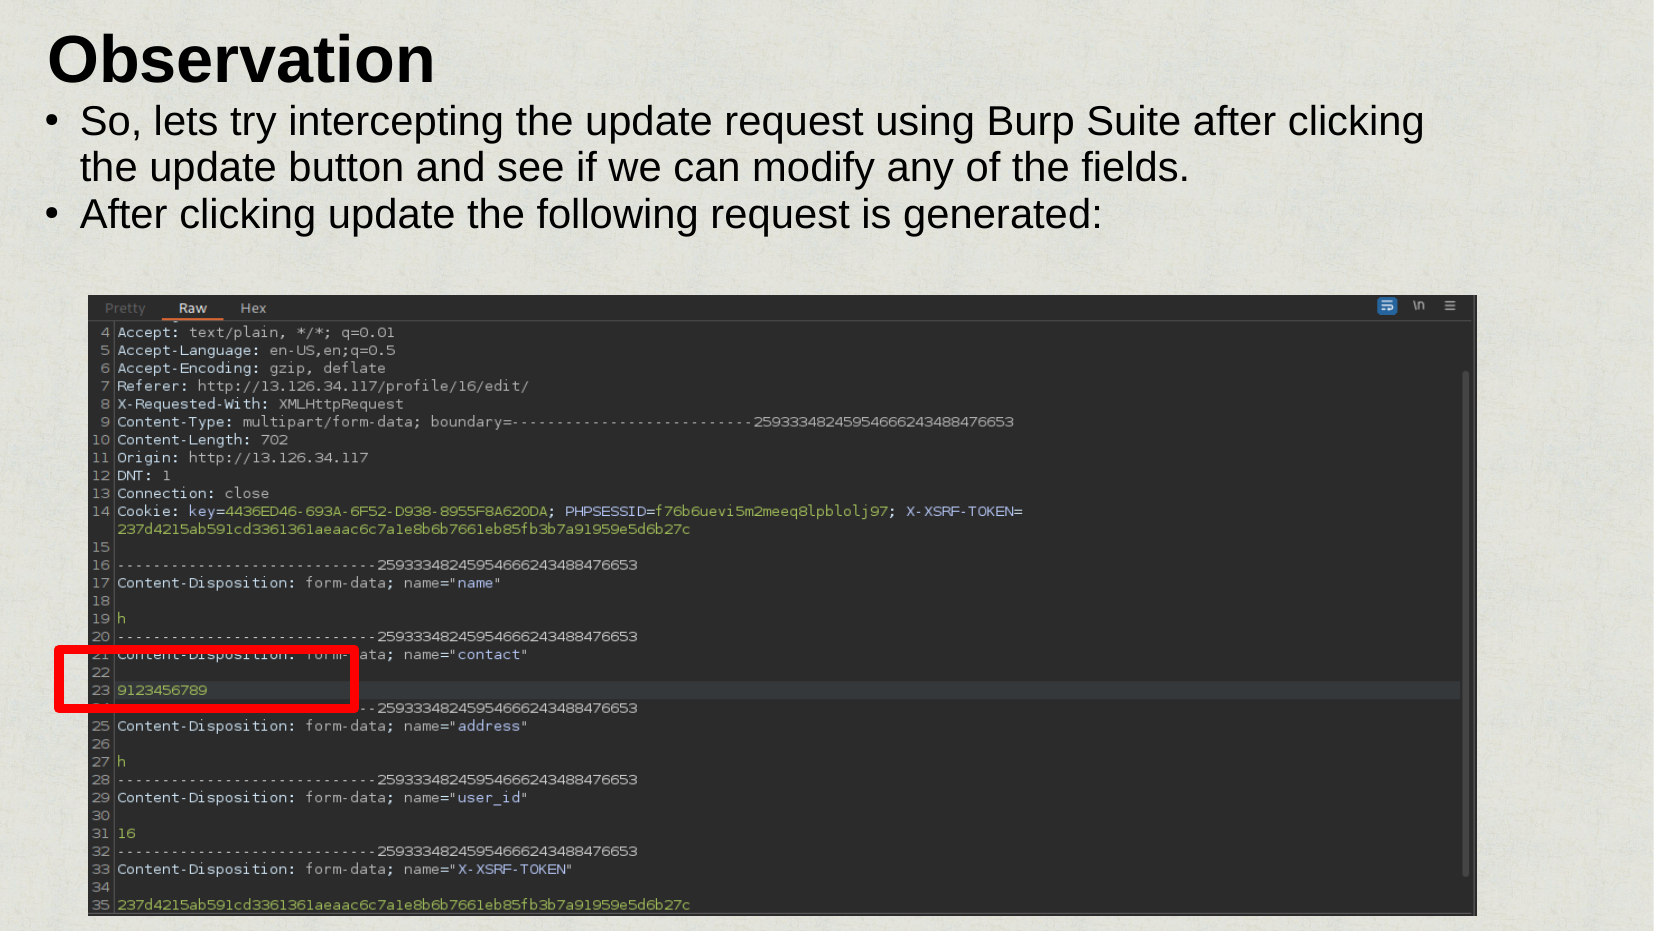

# Observation
So, lets try intercepting the update request using Burp Suite after clicking the update button and see if we can modify any of the fields.
After clicking update the following request is generated: